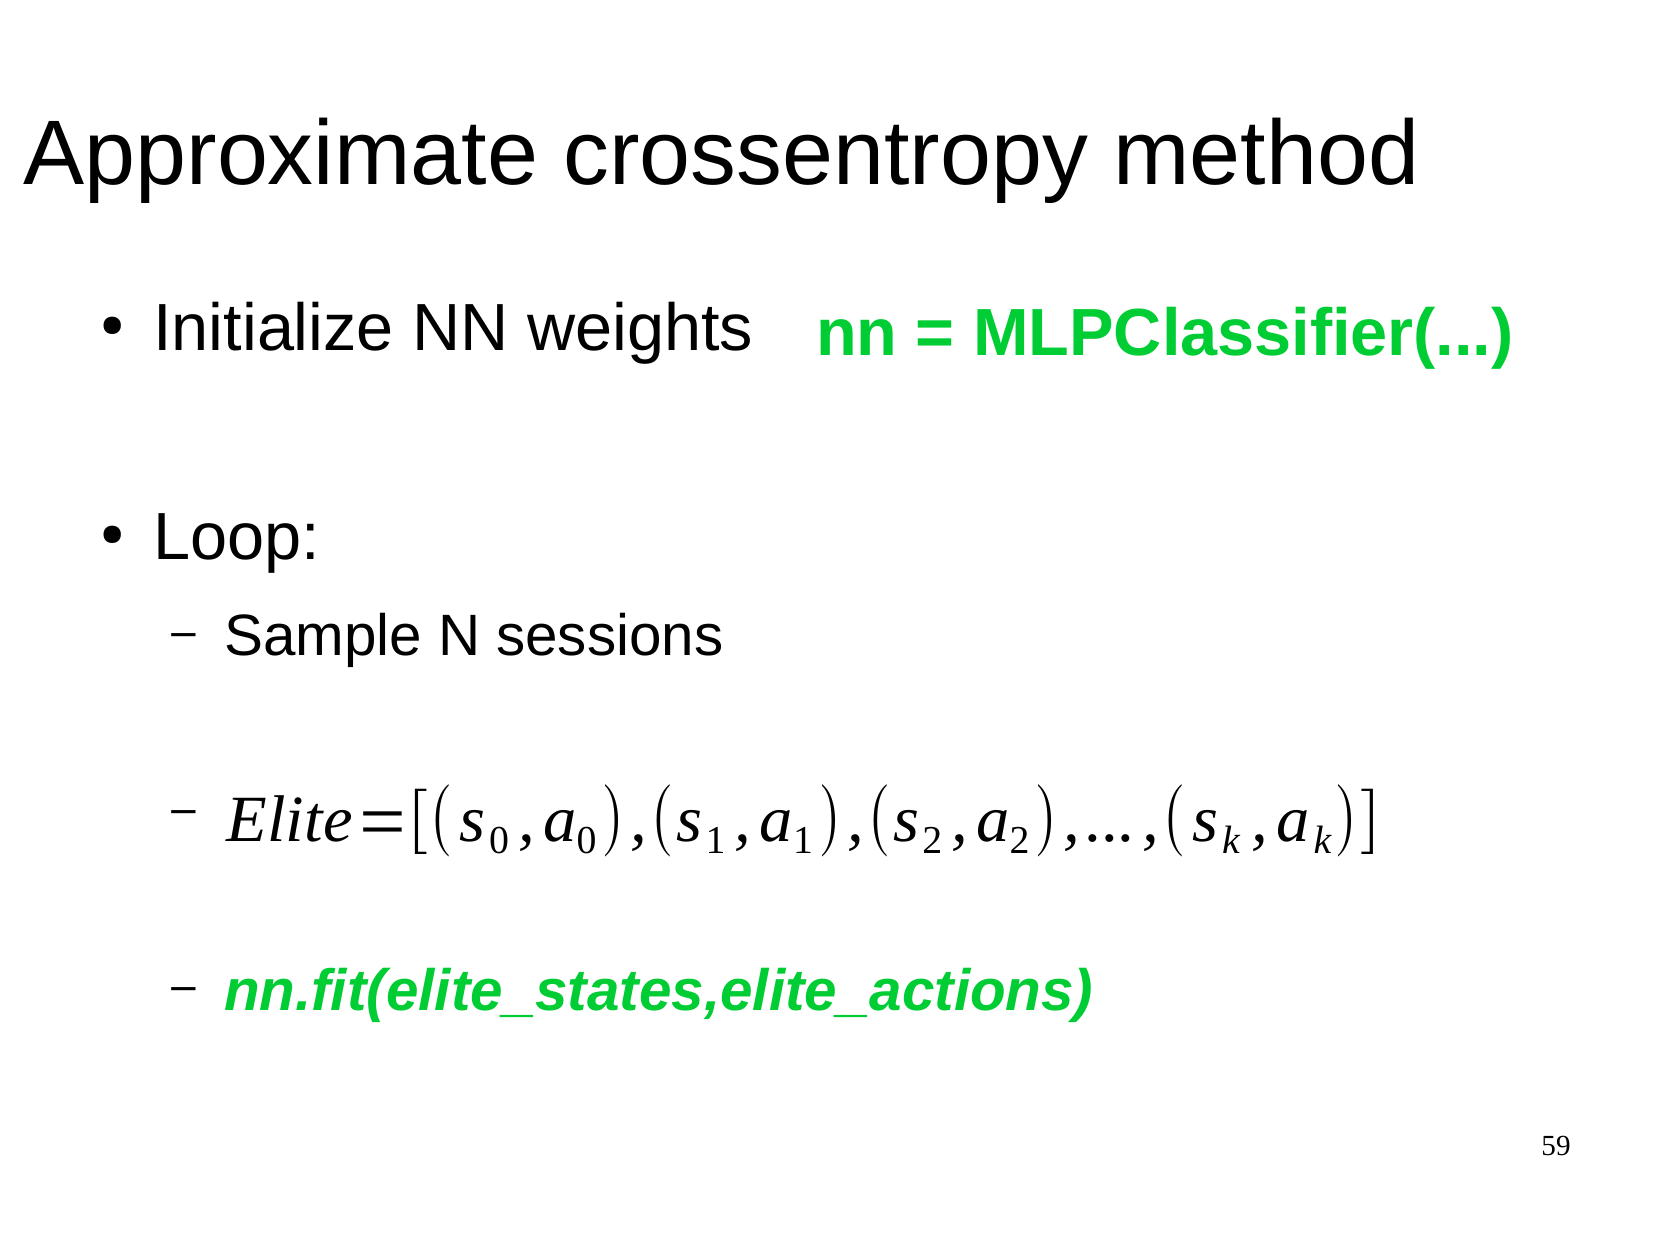

# Approximate crossentropy method
nn = MLPClassifier(...)
Initialize NN weights
Loop:
Sample N sessions
nn.fit(elite_states,elite_actions)
59